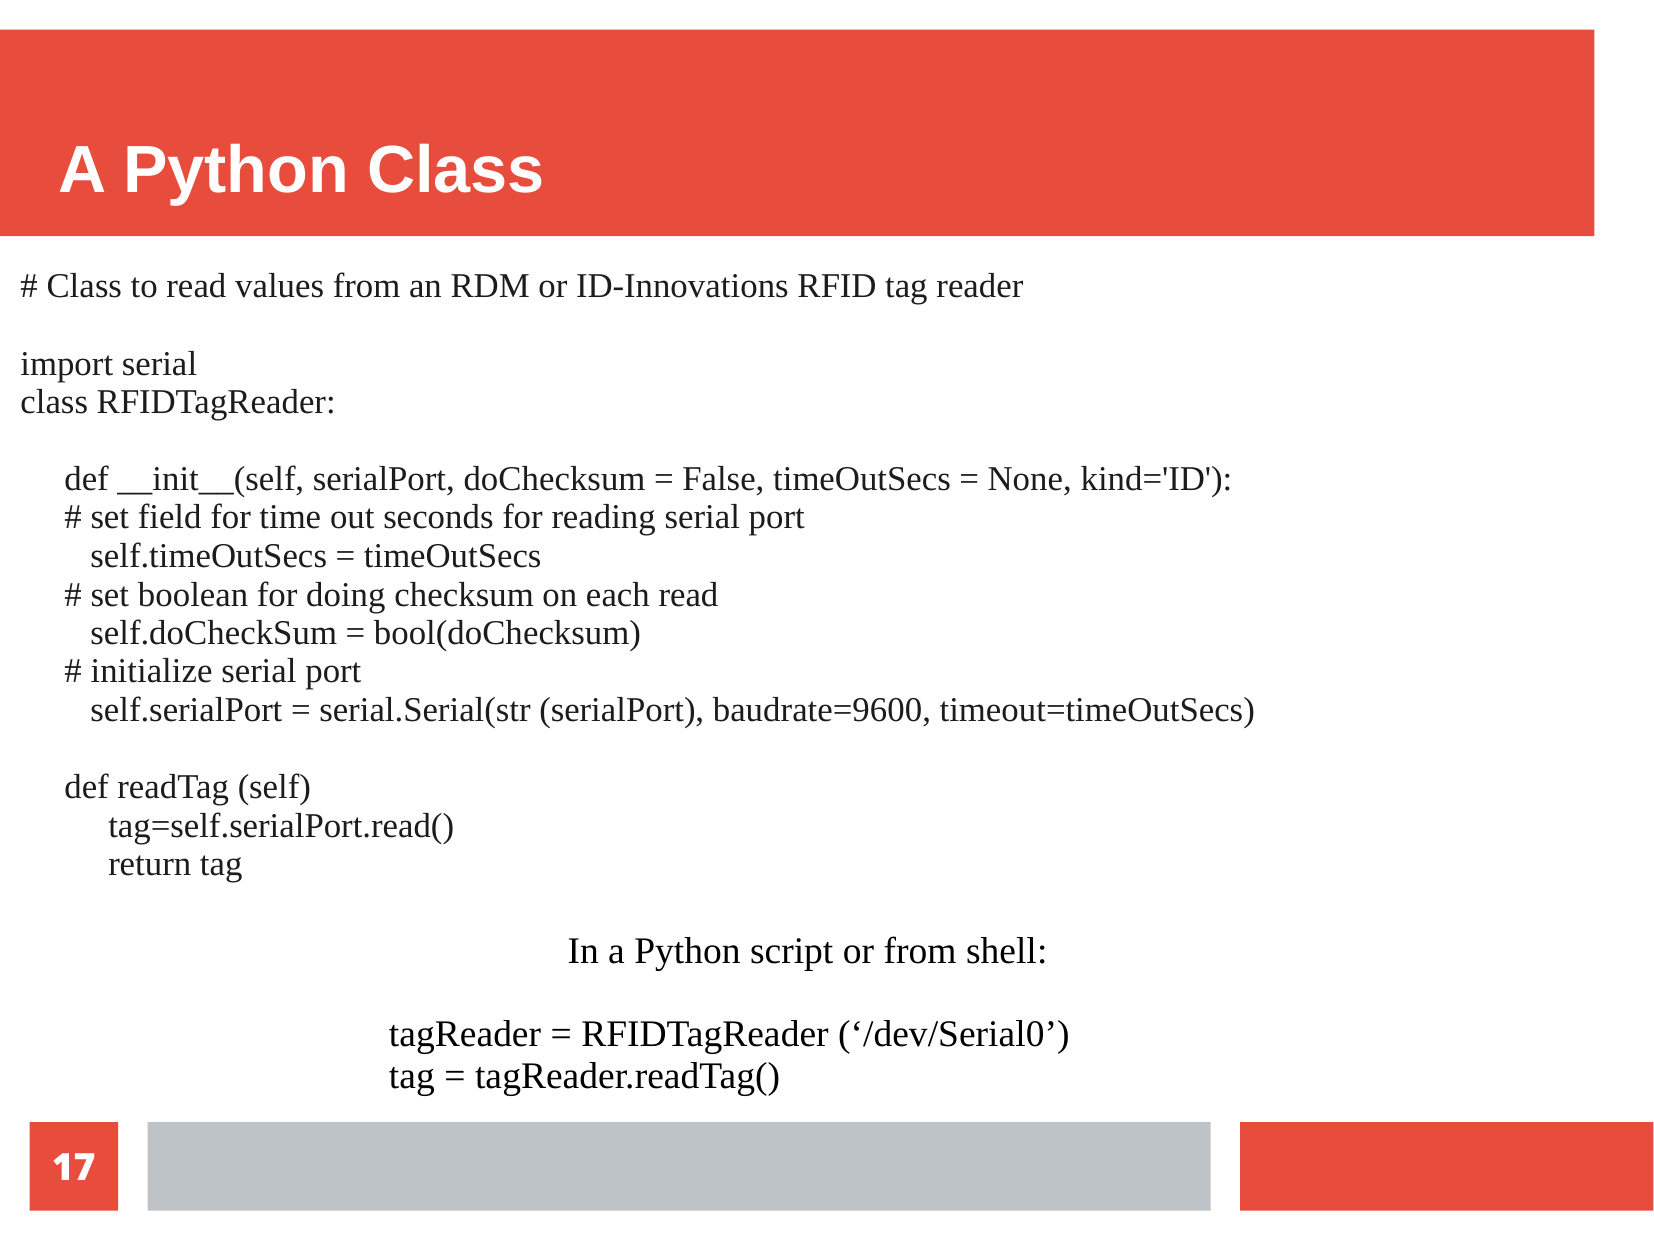

# A Python Class
# Class to read values from an RDM or ID-Innovations RFID tag reader
import serial
class RFIDTagReader:
def __init__(self, serialPort, doChecksum = False, timeOutSecs = None, kind='ID'):
# set field for time out seconds for reading serial port
 self.timeOutSecs = timeOutSecs
# set boolean for doing checksum on each read
 self.doCheckSum = bool(doChecksum)
# initialize serial port
 self.serialPort = serial.Serial(str (serialPort), baudrate=9600, timeout=timeOutSecs)
def readTag (self)
tag=self.serialPort.read()
return tag
In a Python script or from shell:
tagReader = RFIDTagReader (‘/dev/Serial0’)
tag = tagReader.readTag()
17